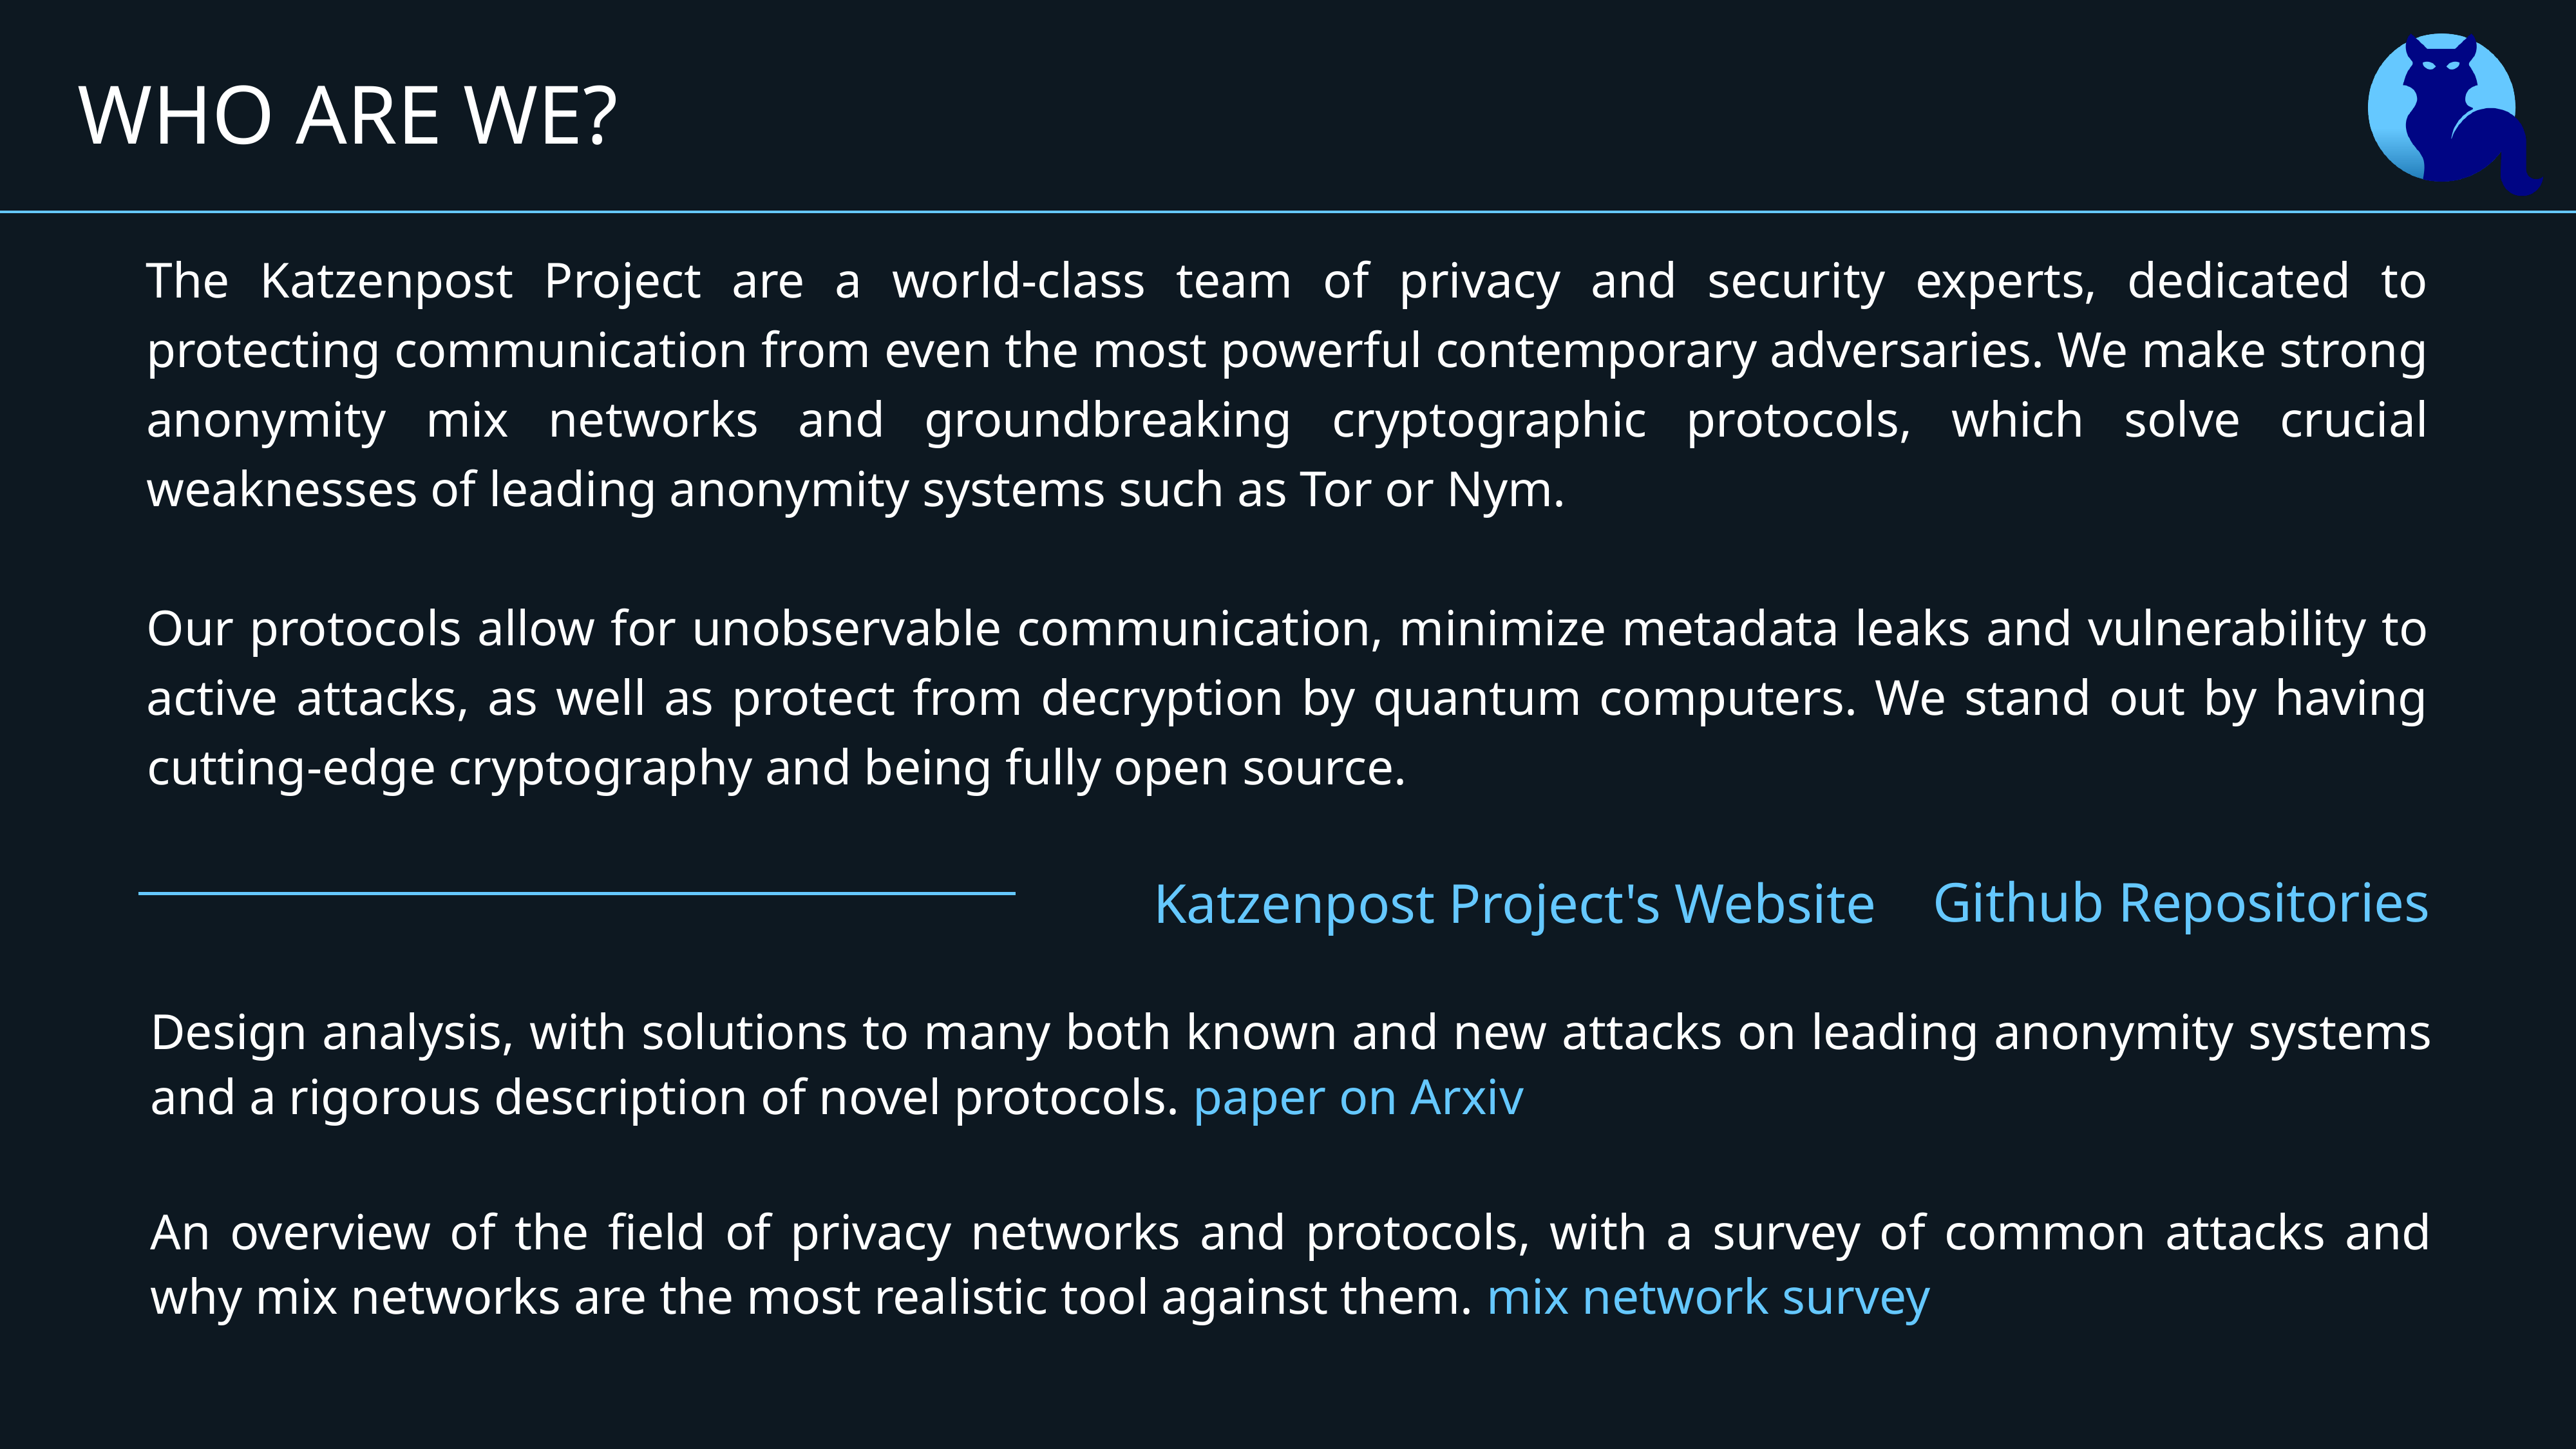

WHO ARE WE?
The Katzenpost Project are a world-class team of privacy and security experts, dedicated to protecting communication from even the most powerful contemporary adversaries. We make strong anonymity mix networks and groundbreaking cryptographic protocols, which solve crucial weaknesses of leading anonymity systems such as Tor or Nym.
Our protocols allow for unobservable communication, minimize metadata leaks and vulnerability to active attacks, as well as protect from decryption by quantum computers. We stand out by having cutting-edge cryptography and being fully open source.
Katzenpost Project's Website Github Repositories
# Design analysis, with solutions to many both known and new attacks on leading anonymity systems and a rigorous description of novel protocols. paper on Arxiv
An overview of the field of privacy networks and protocols, with a survey of common attacks and why mix networks are the most realistic tool against them. mix network survey